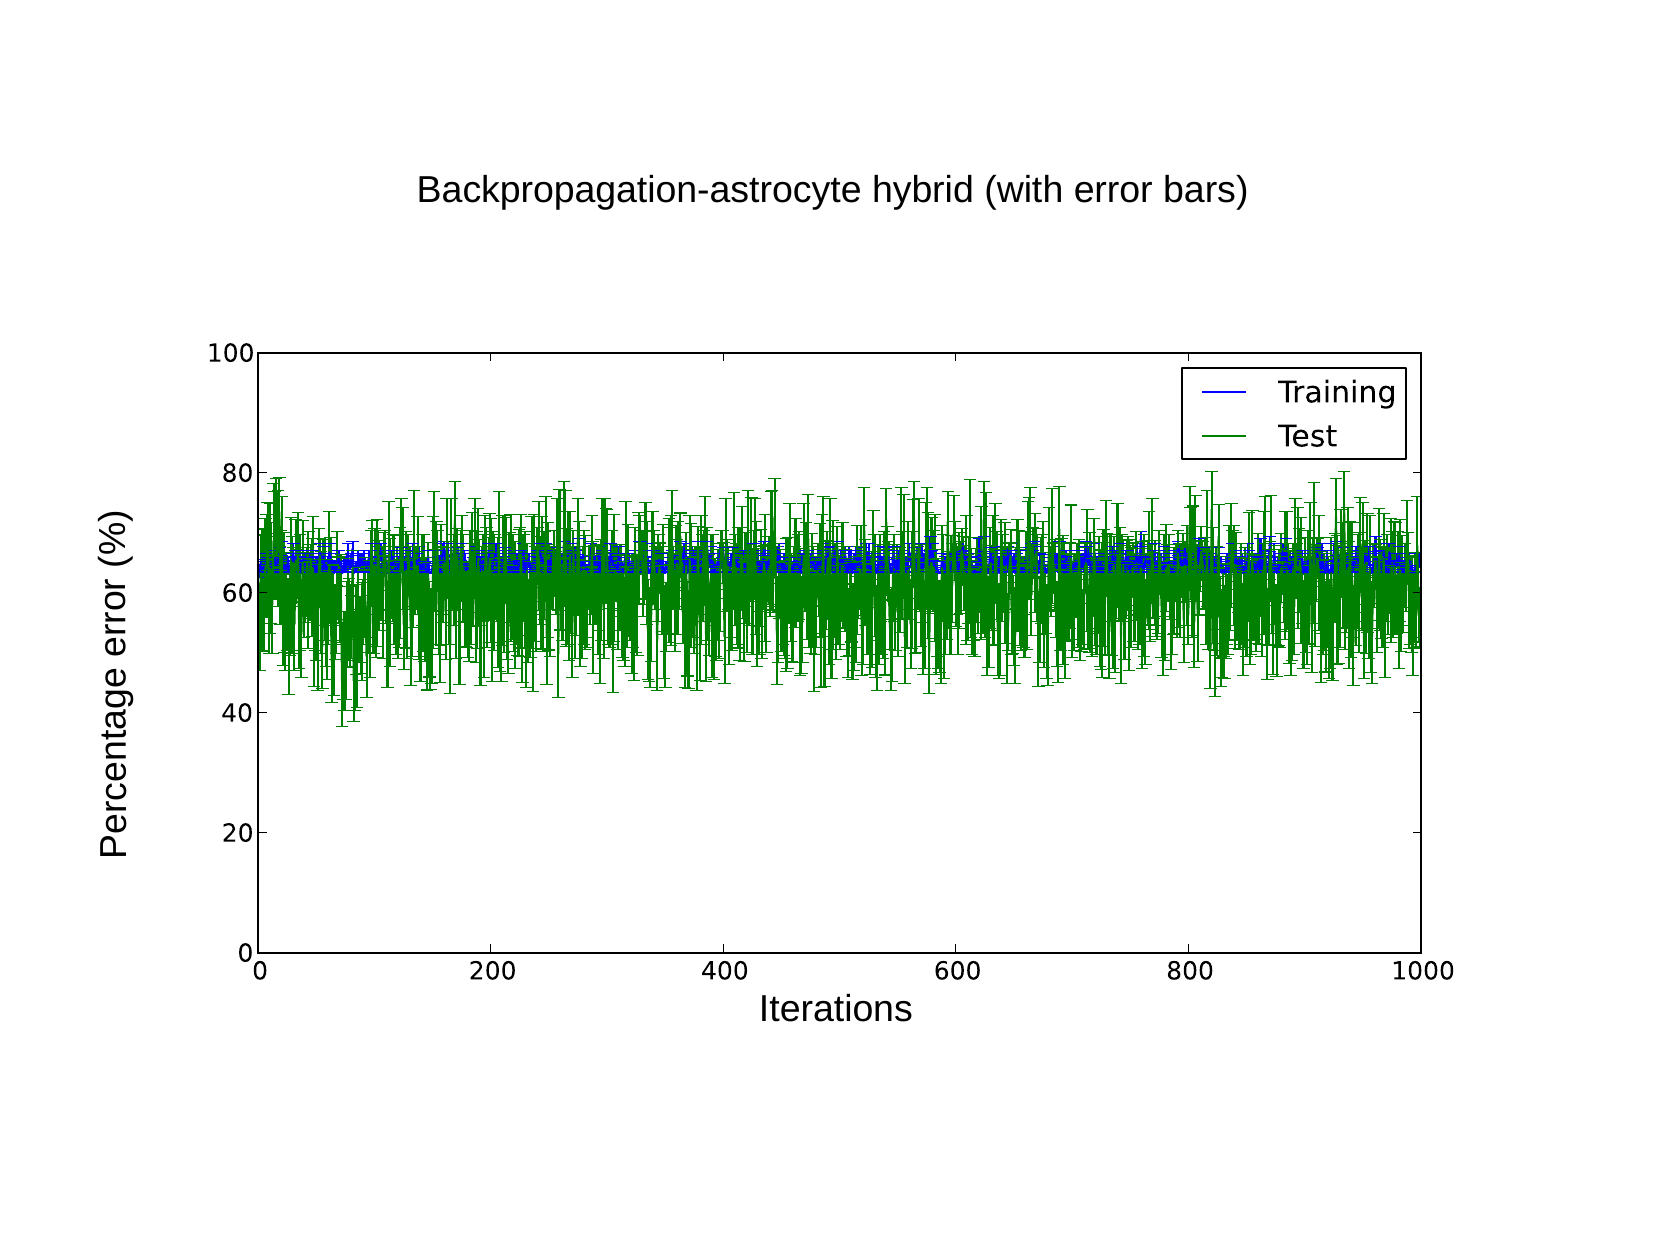

Backpropagation-astrocyte hybrid (with error bars)
Percentage error (%)
Iterations